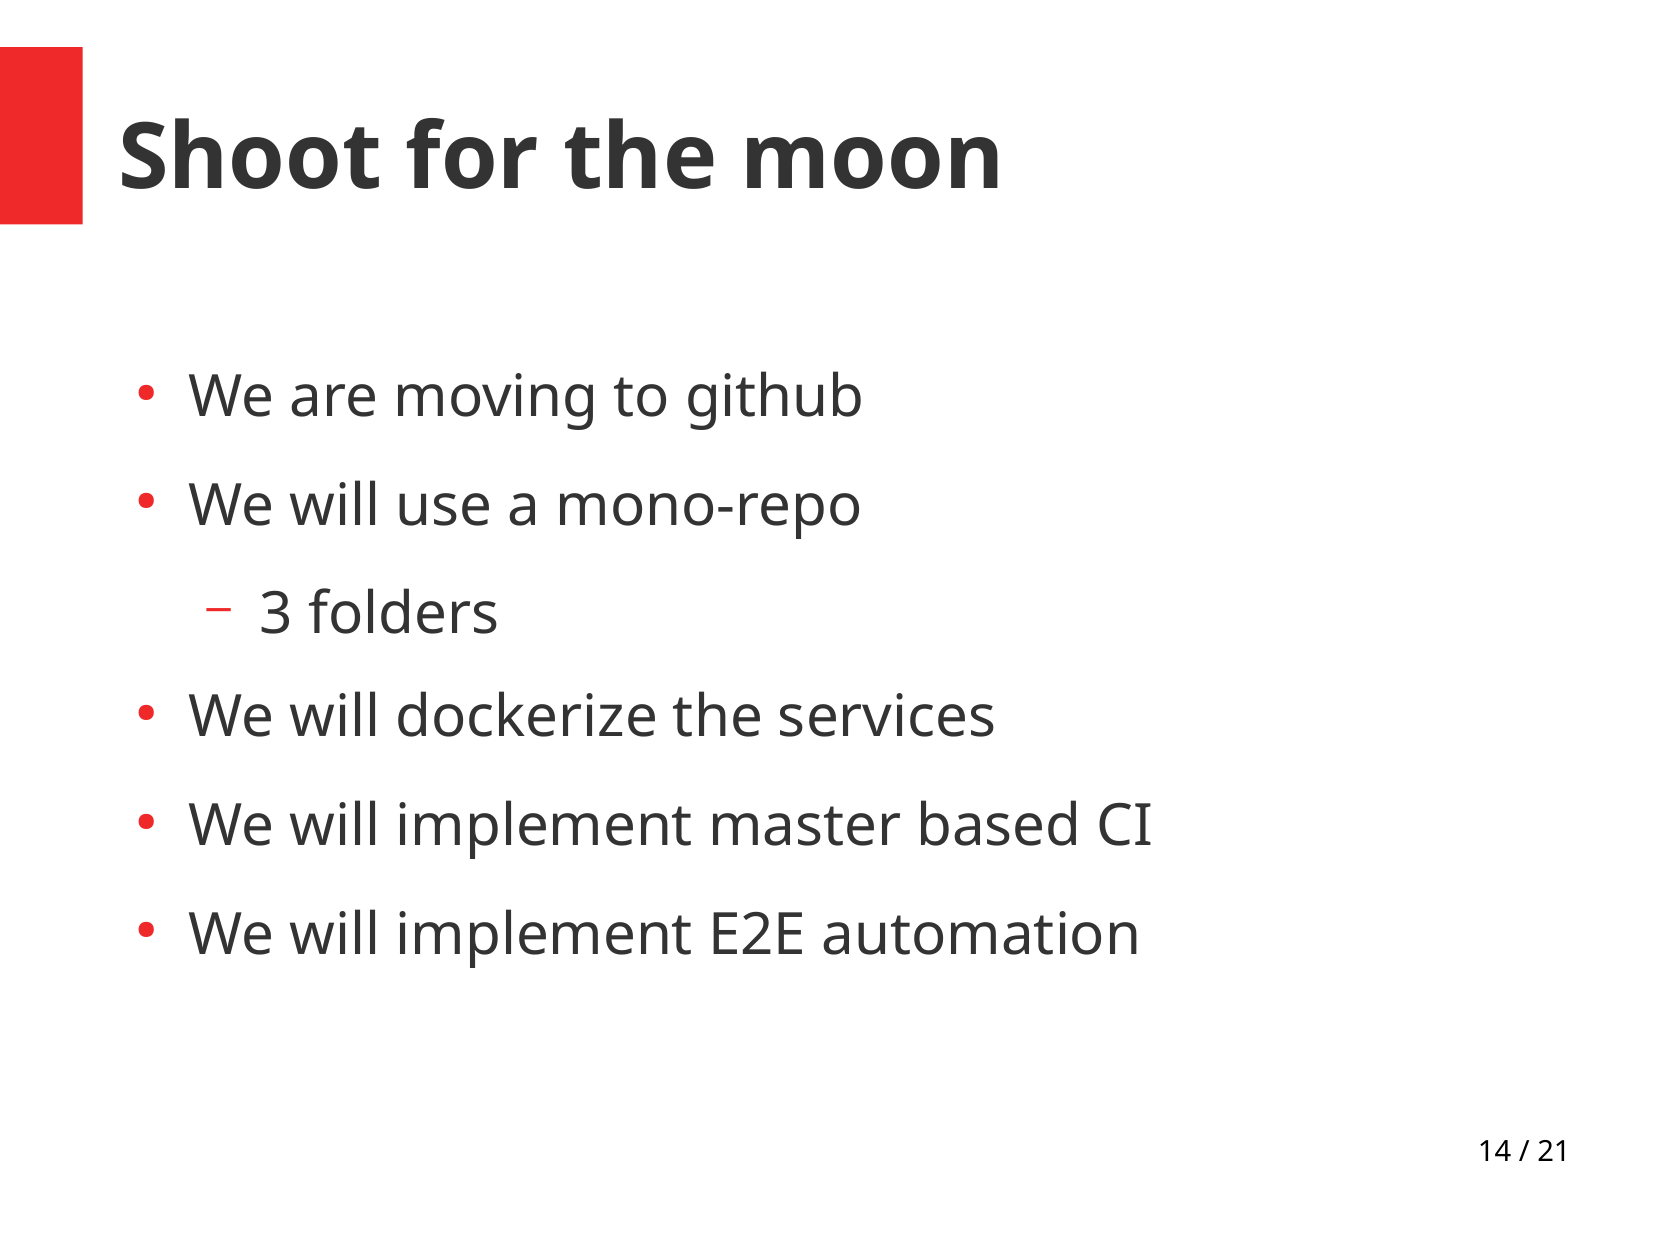

# Shoot for the moon
We are moving to github
We will use a mono-repo
3 folders
We will dockerize the services
We will implement master based CI
We will implement E2E automation
14